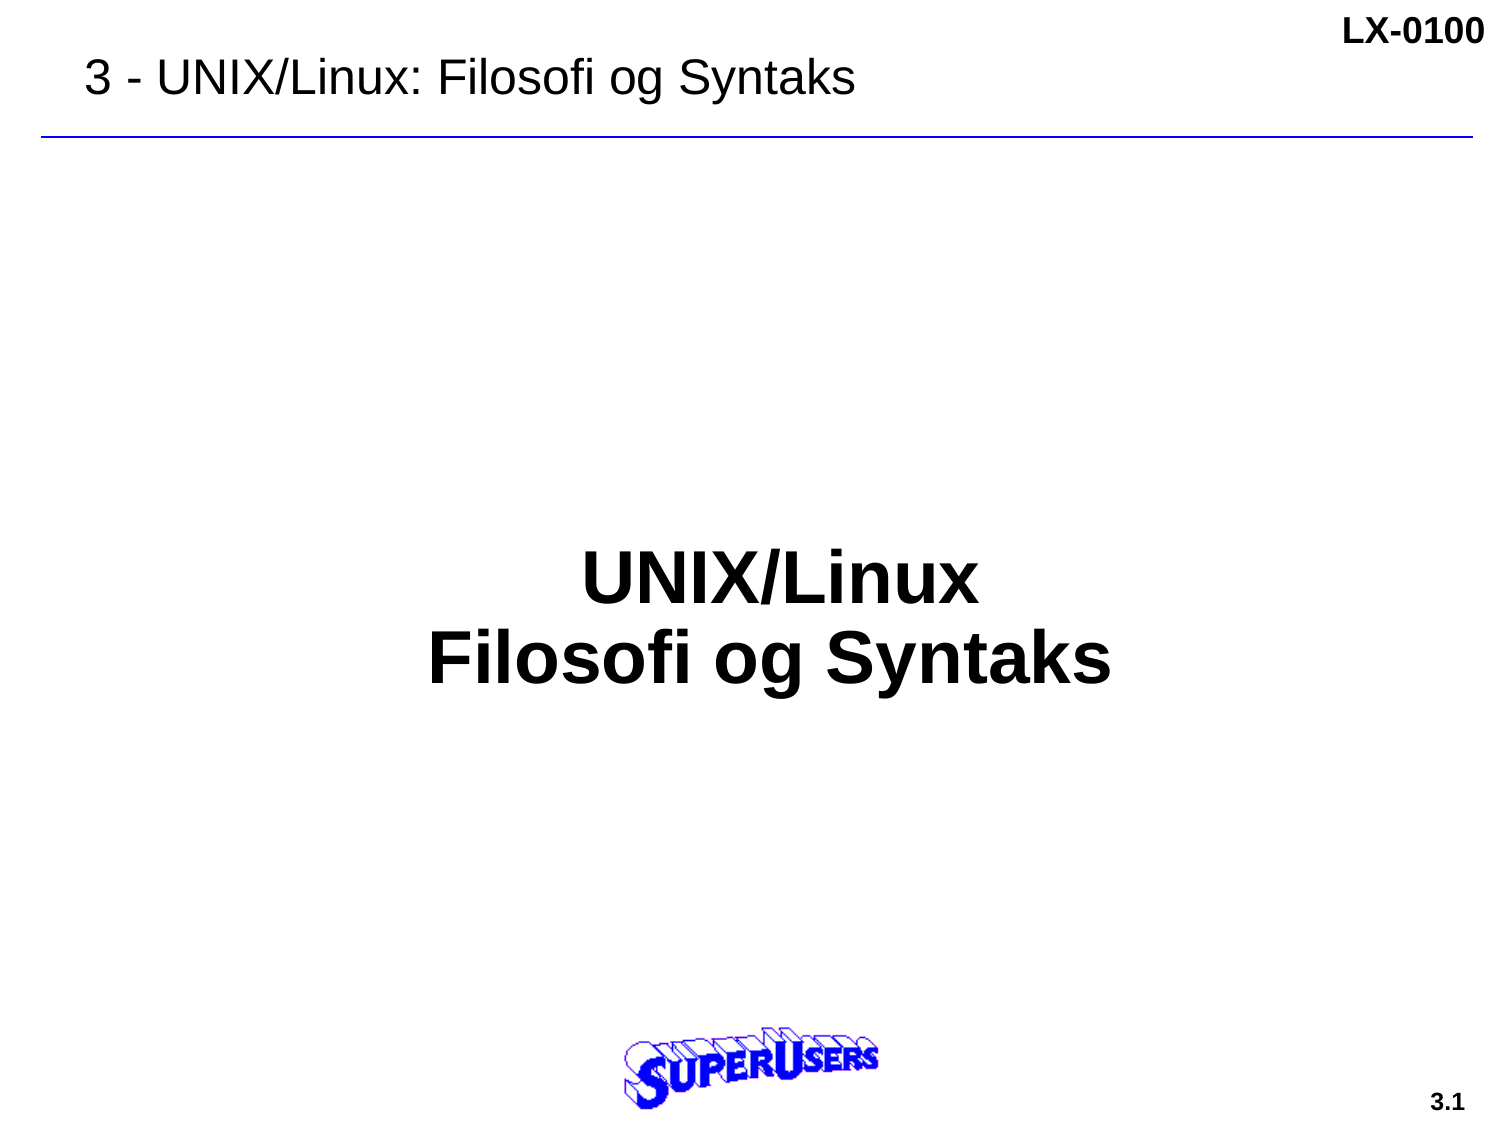

# 3 - UNIX/Linux: Filosofi og Syntaks
UNIX/Linux
Filosofi og Syntaks